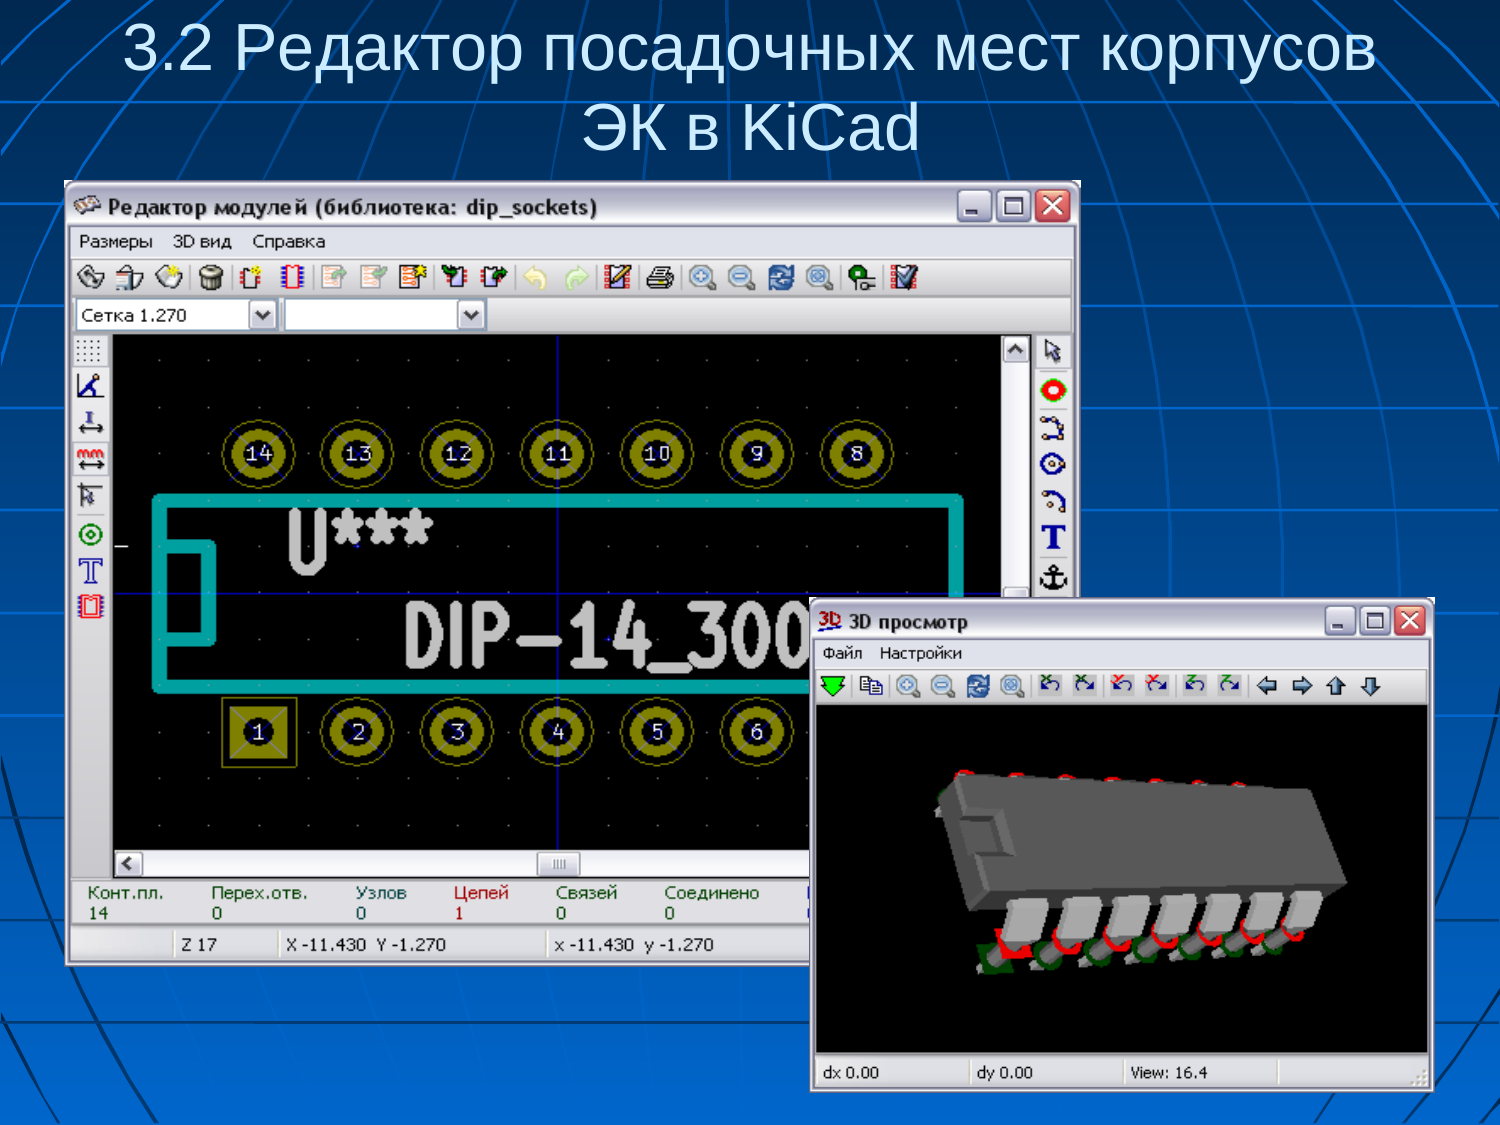

3.2 Редактор посадочных мест корпусов ЭК в KiCad